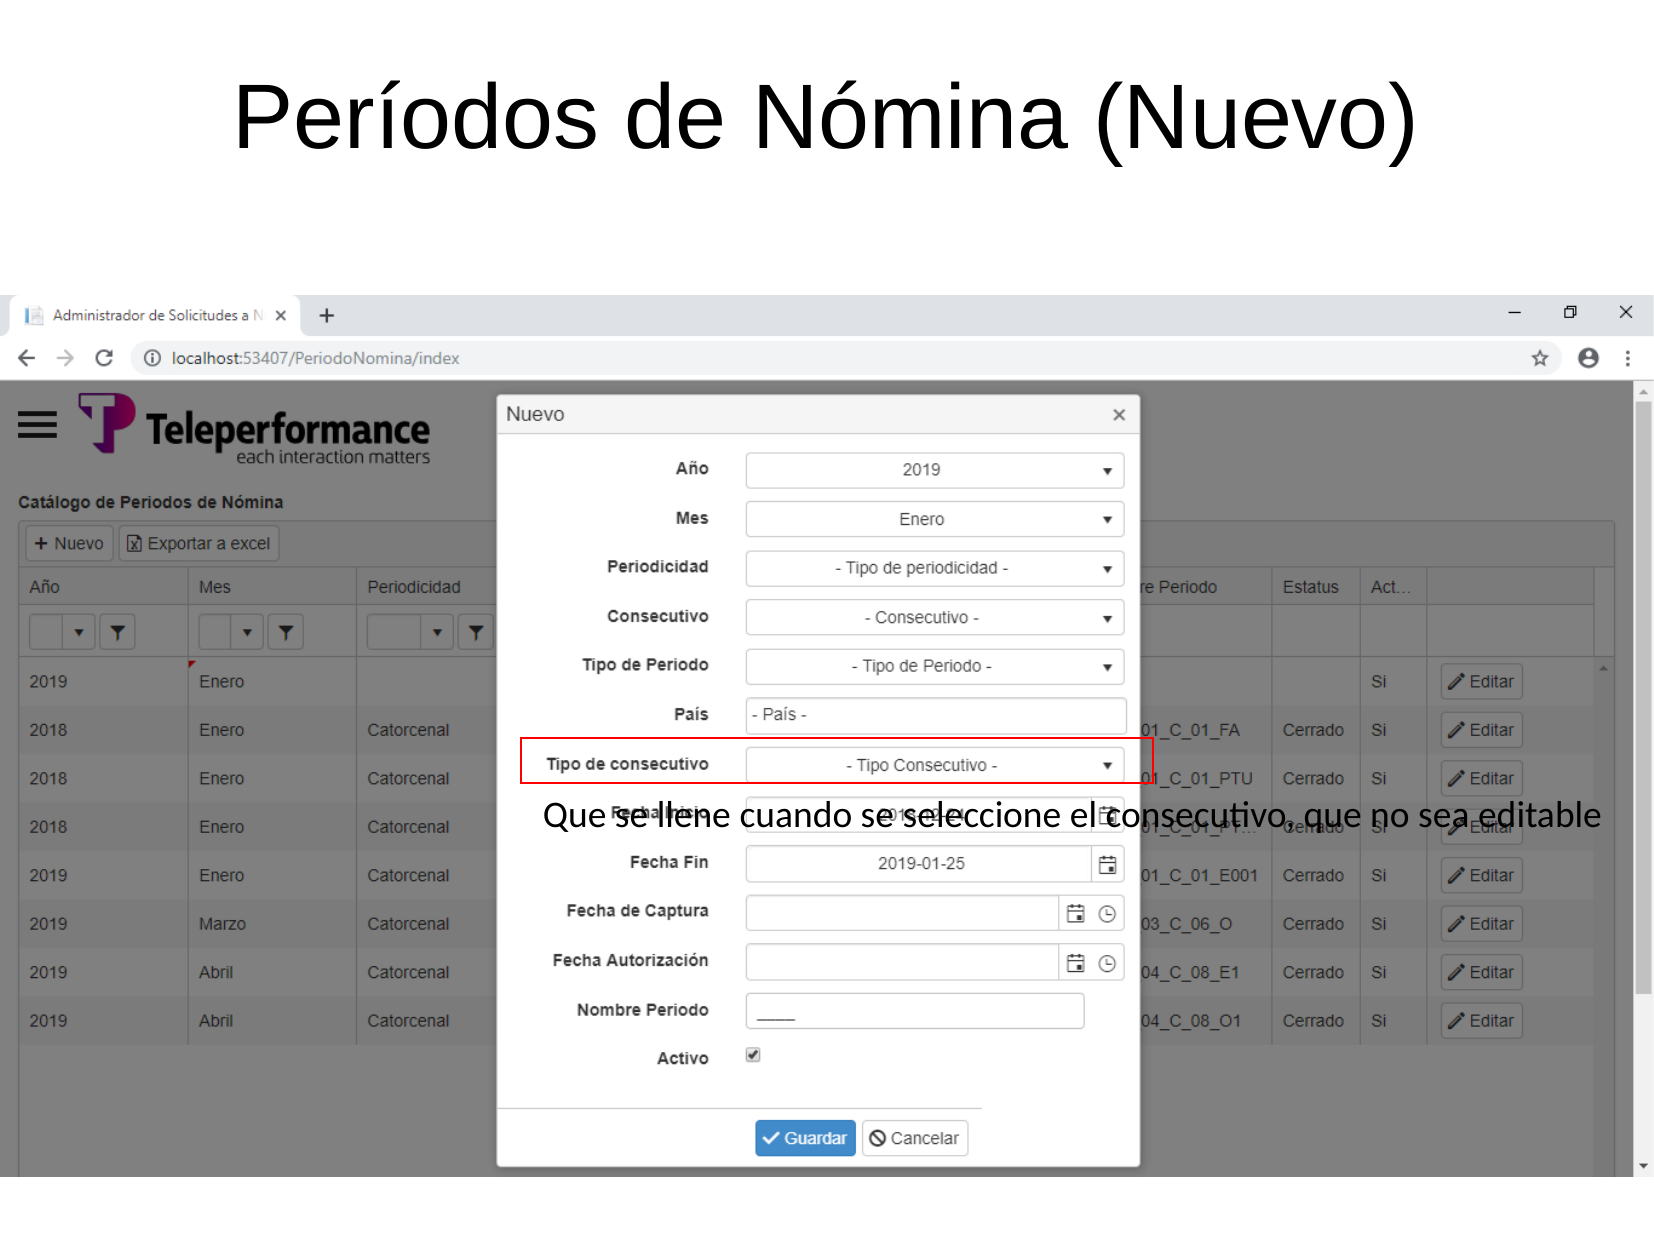

# Períodos de Nómina (Nuevo)
Que se llene cuando se seleccione el consecutivo, que no sea editable